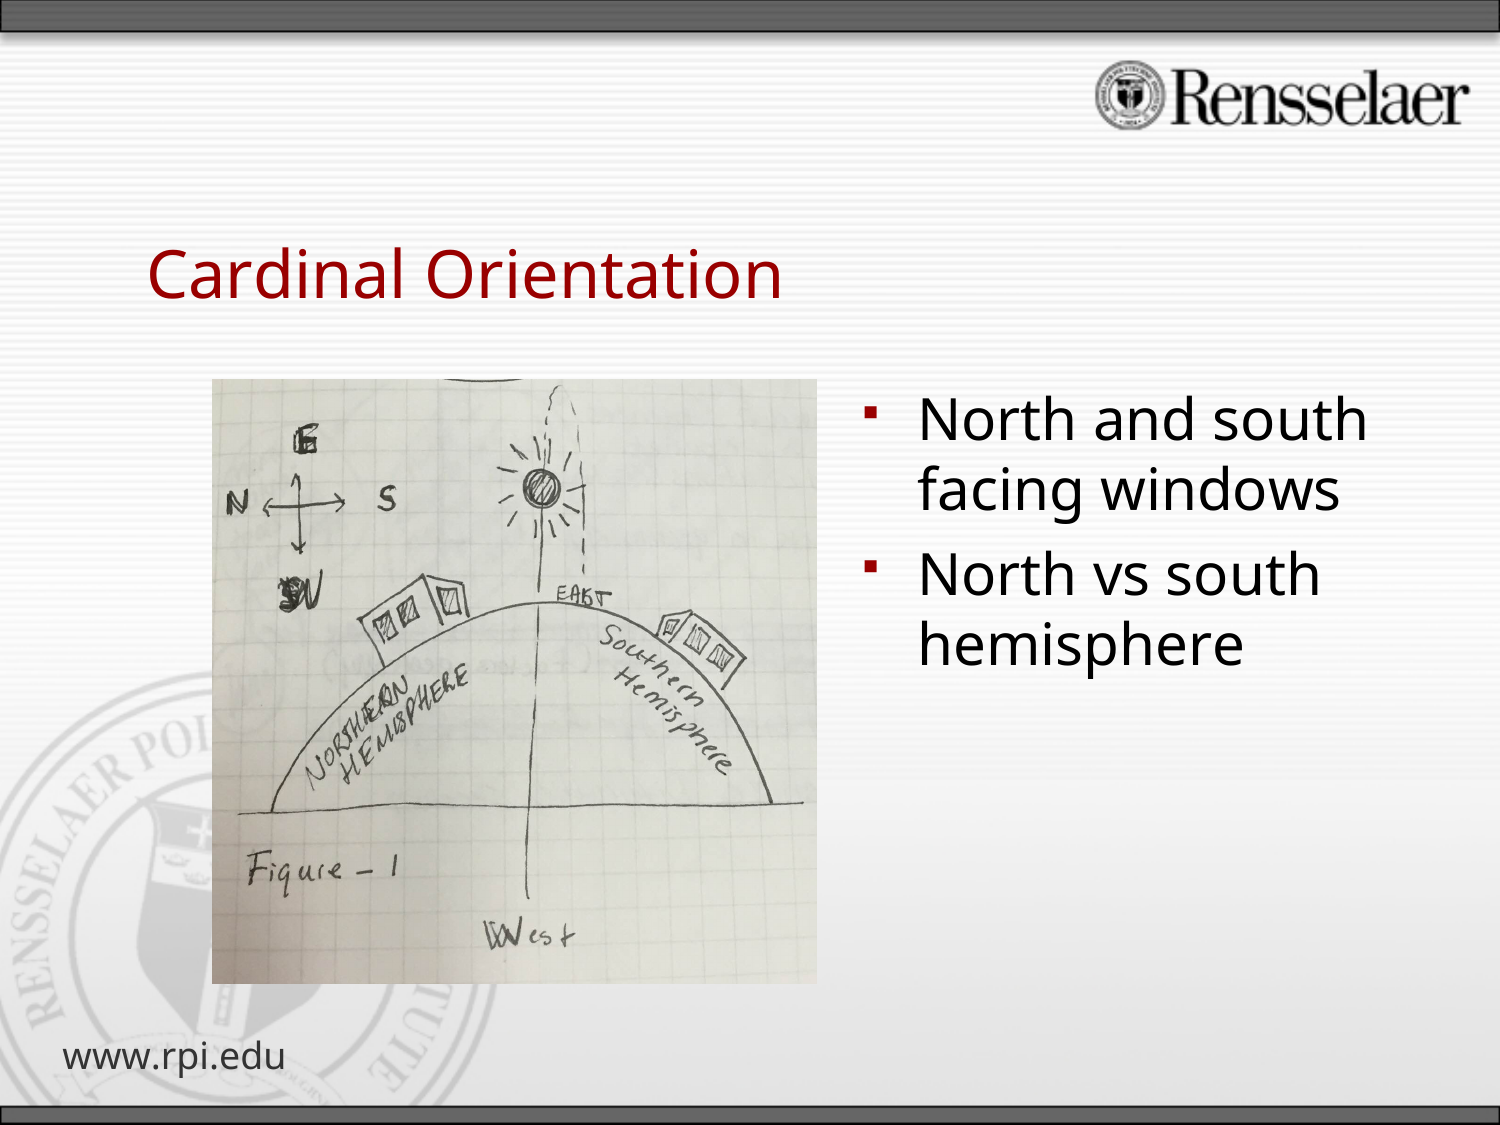

# Cardinal Orientation
North and south facing windows
North vs south hemisphere